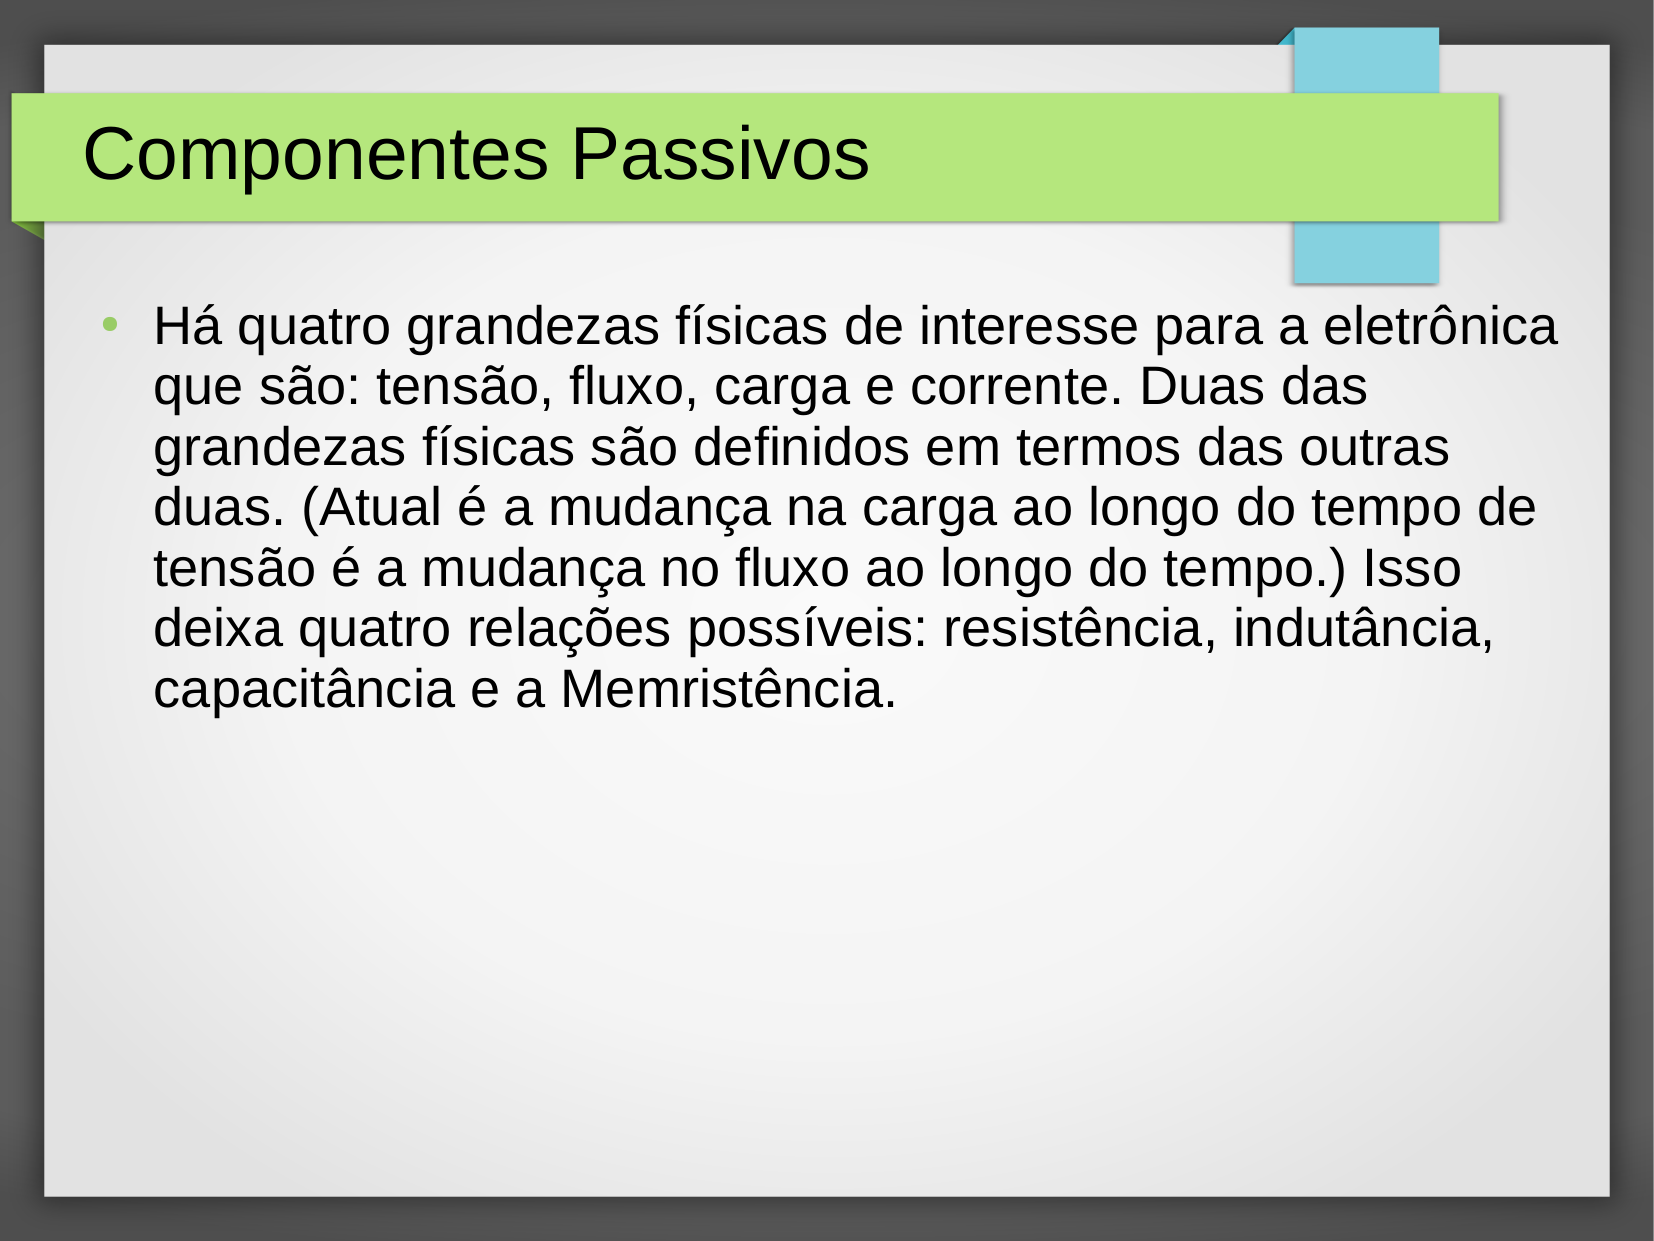

# Componentes Passivos
Há quatro grandezas físicas de interesse para a eletrônica que são: tensão, fluxo, carga e corrente. Duas das grandezas físicas são definidos em termos das outras duas. (Atual é a mudança na carga ao longo do tempo de tensão é a mudança no fluxo ao longo do tempo.) Isso deixa quatro relações possíveis: resistência, indutância, capacitância e a Memristência.